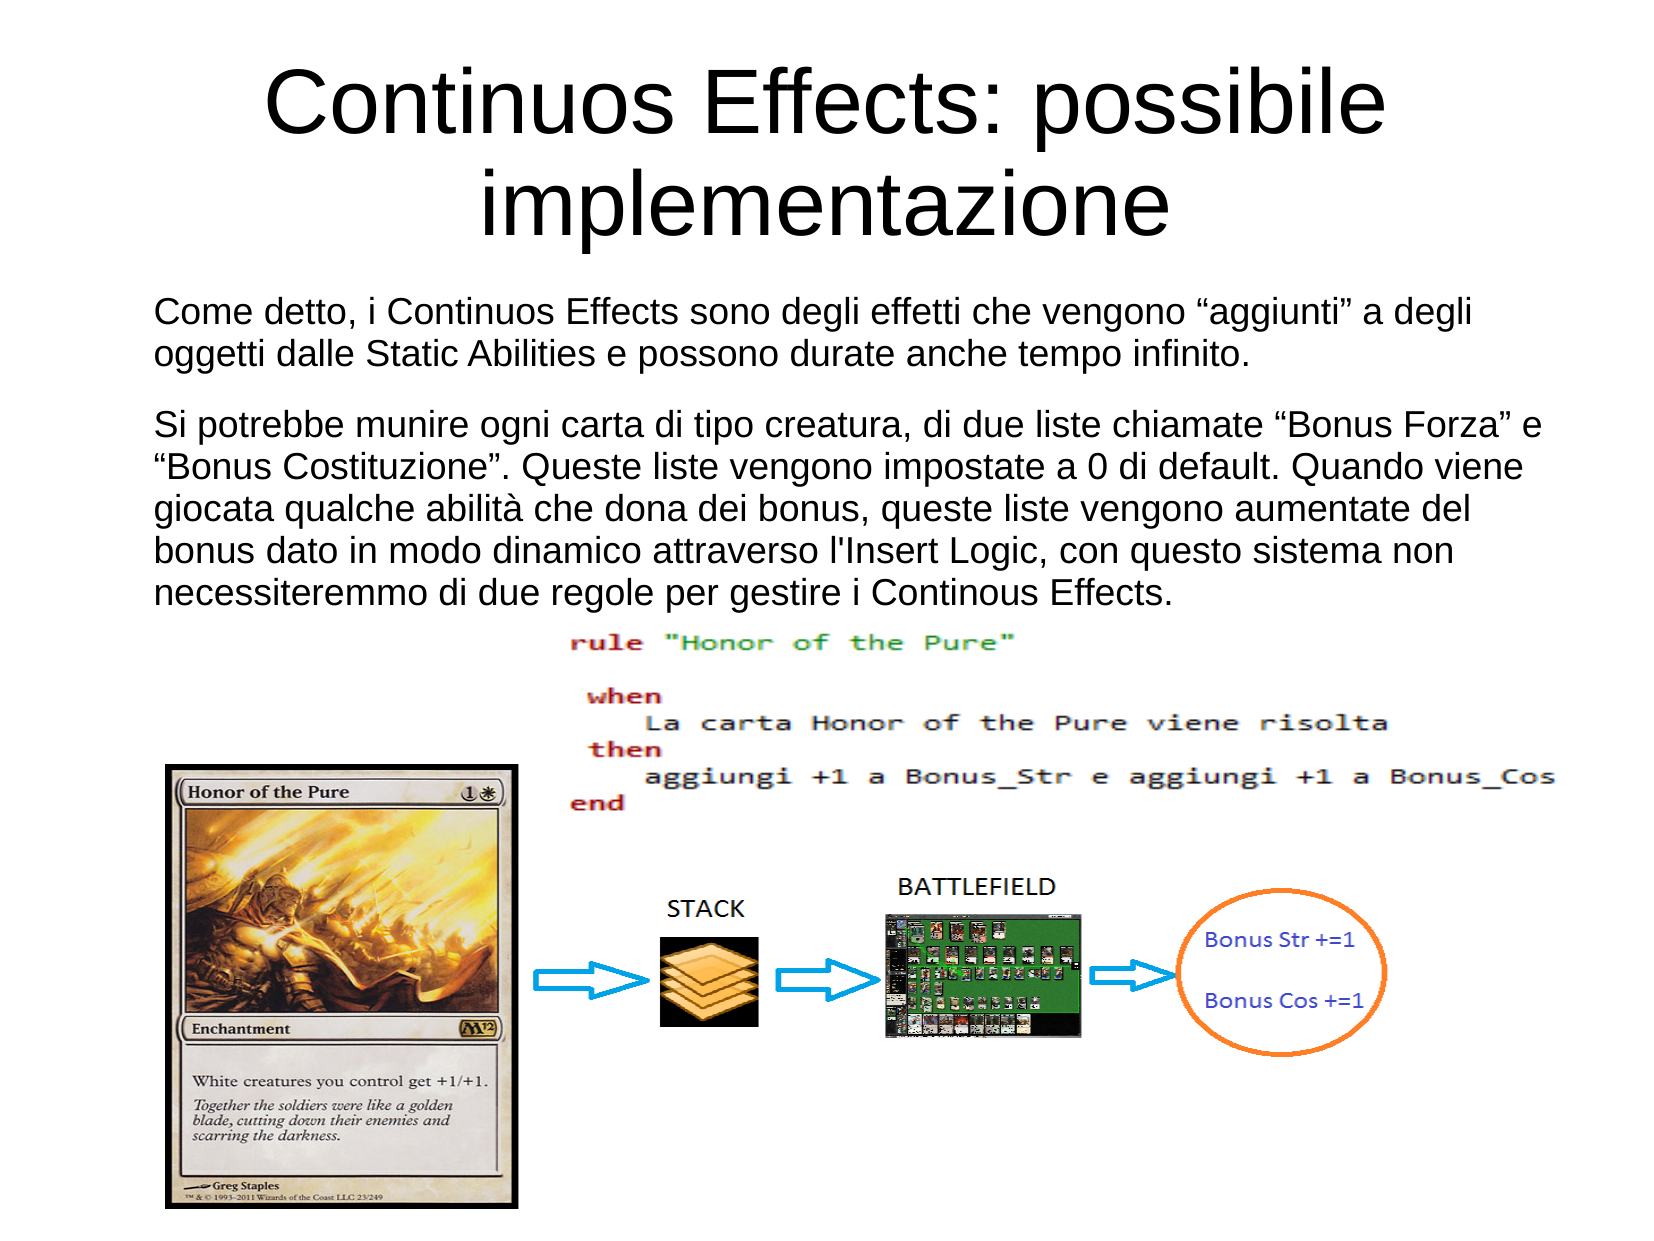

# Continuos Effects: possibile implementazione
Come detto, i Continuos Effects sono degli effetti che vengono “aggiunti” a degli oggetti dalle Static Abilities e possono durate anche tempo infinito.
Si potrebbe munire ogni carta di tipo creatura, di due liste chiamate “Bonus Forza” e “Bonus Costituzione”. Queste liste vengono impostate a 0 di default. Quando viene giocata qualche abilità che dona dei bonus, queste liste vengono aumentate del bonus dato in modo dinamico attraverso l'Insert Logic, con questo sistema non necessiteremmo di due regole per gestire i Continous Effects.